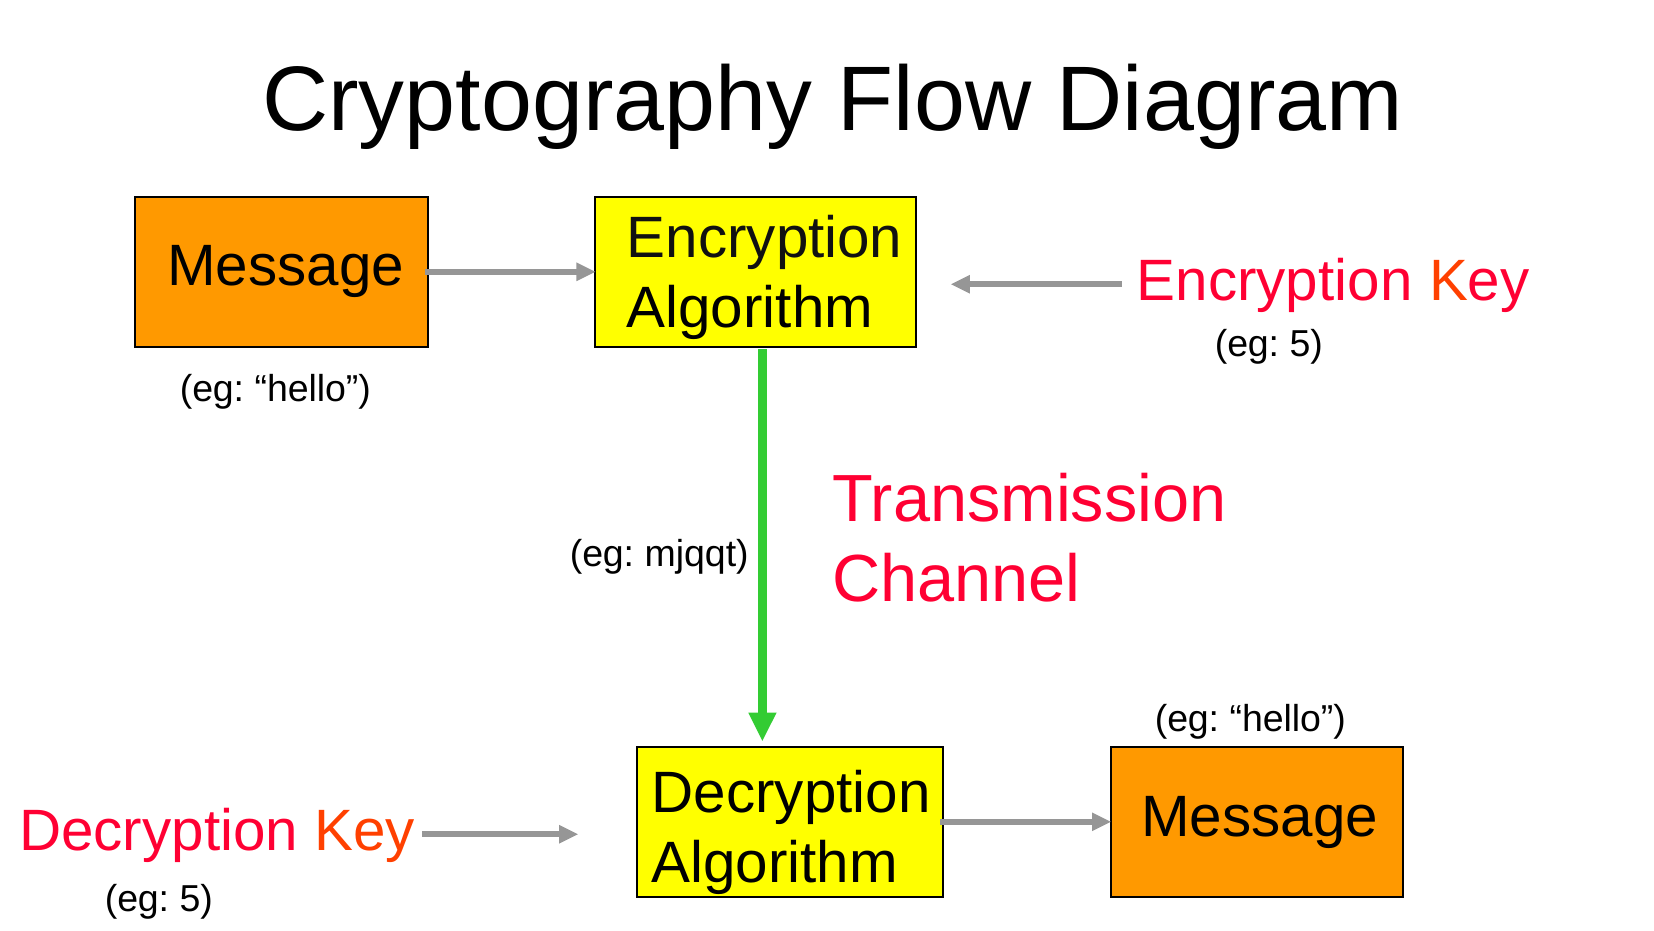

# Cryptography Flow Diagram
Encryption Algorithm
Message
Encryption Key
(eg: 5)
(eg: “hello”)
Transmission Channel
(eg: mjqqt)
(eg: “hello”)
Decryption Algorithm
Message
Decryption Key
(eg: 5)